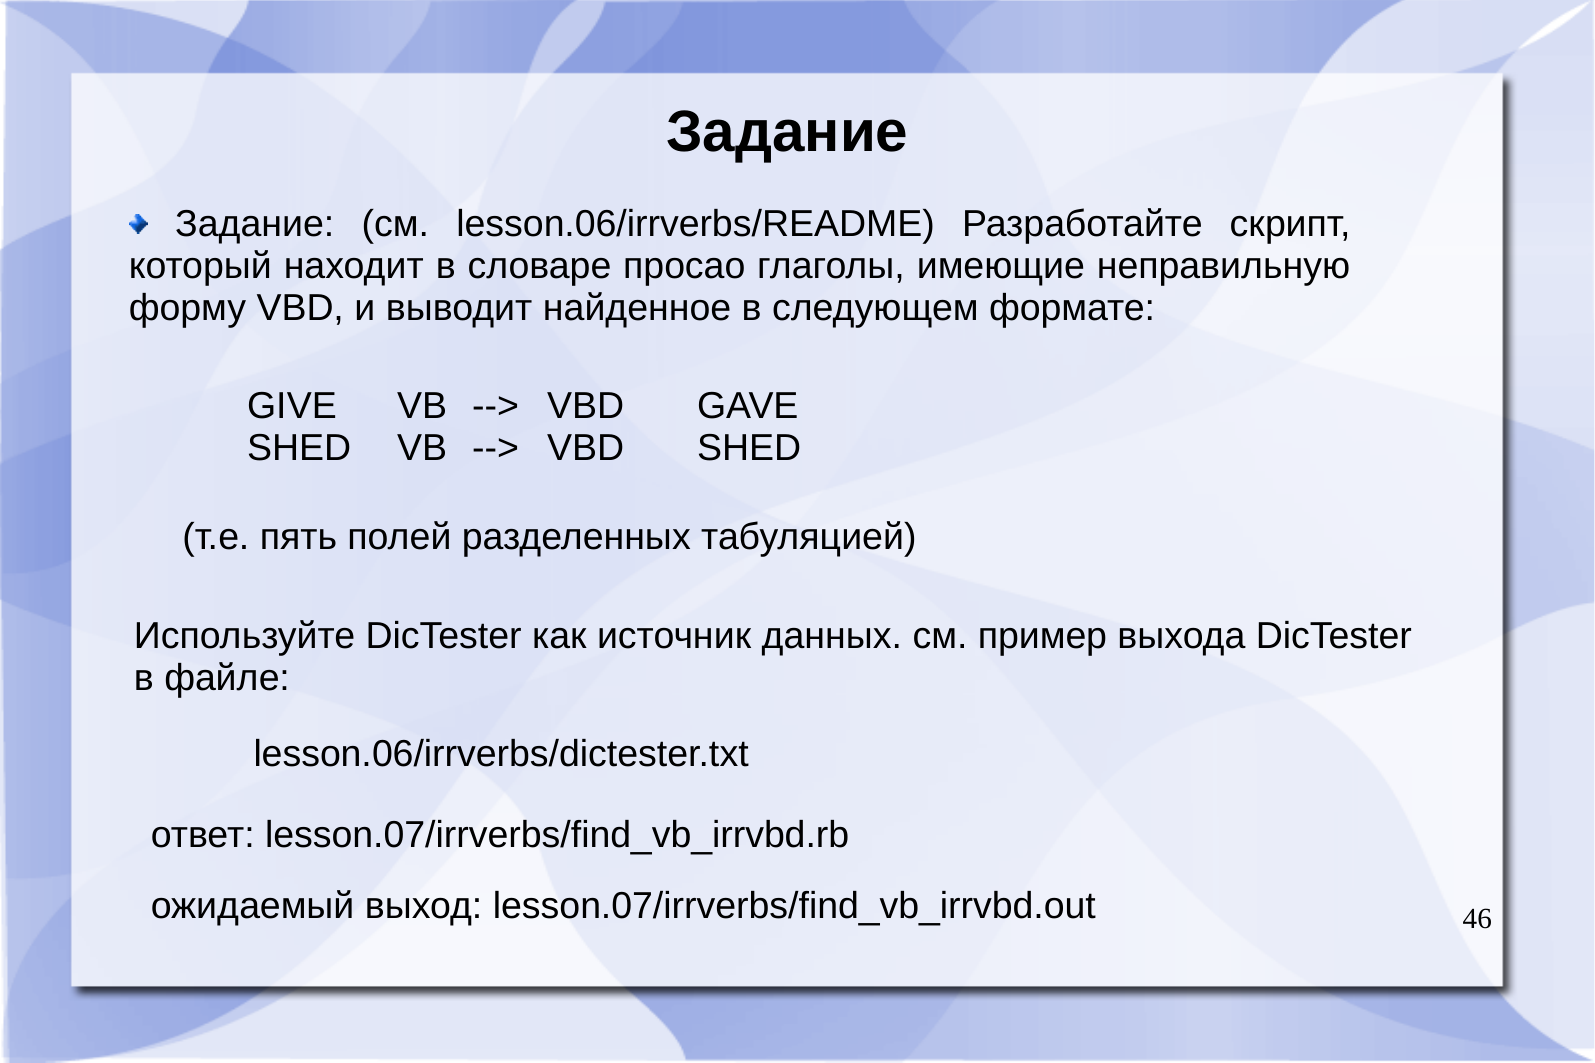

# Задание
 Задание: (см. lesson.06/irrverbs/README) Разработайте скрипт, который находит в словаре просао глаголы, имеющие неправильную форму VBD, и выводит найденное в следующем формате:
GIVE	VB	-->	VBD	GAVE
SHED	VB	-->	VBD	SHED
(т.е. пять полей разделенных табуляцией)
Используйте DicTester как источник данных. см. пример выхода DicTester в файле:
lesson.06/irrverbs/dictester.txt
ответ: lesson.07/irrverbs/find_vb_irrvbd.rb
ожидаемый выход: lesson.07/irrverbs/find_vb_irrvbd.out
46